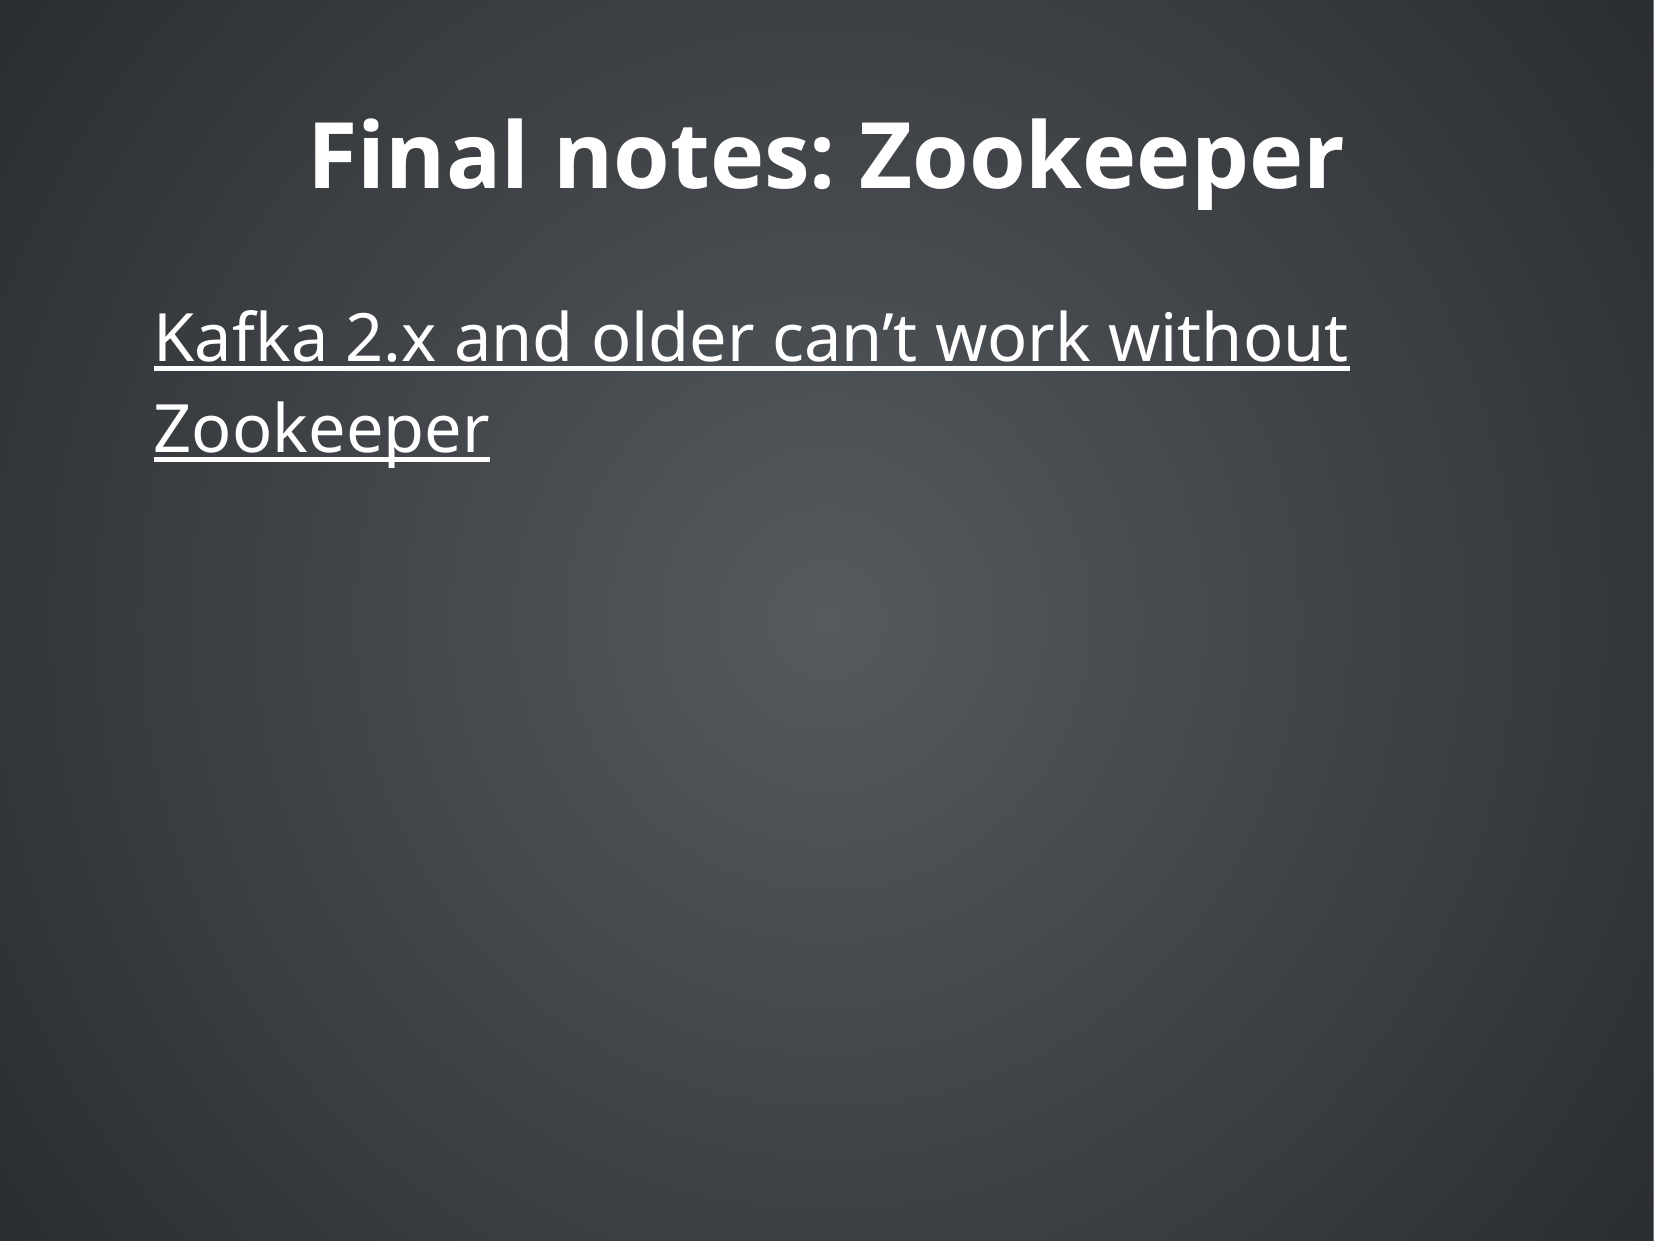

# Final notes: Zookeeper
Kafka 2.x and older can’t work without Zookeeper